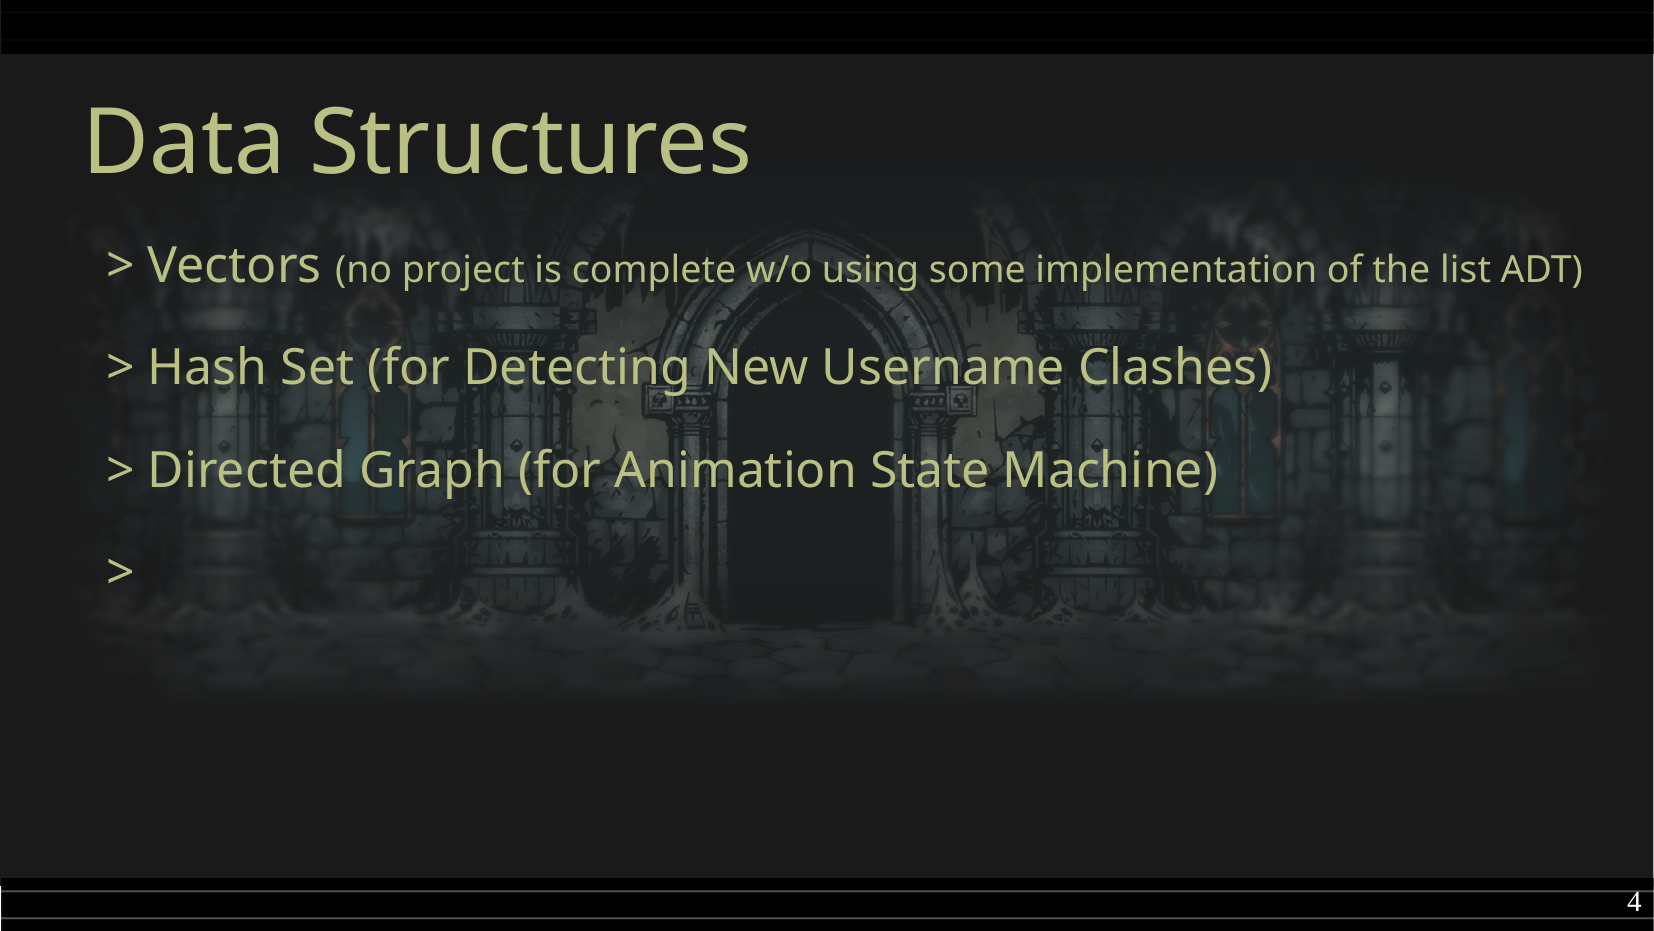

# Data Structures
> Vectors (no project is complete w/o using some implementation of the list ADT)
> Hash Set (for Detecting New Username Clashes)
> Directed Graph (for Animation State Machine)
>